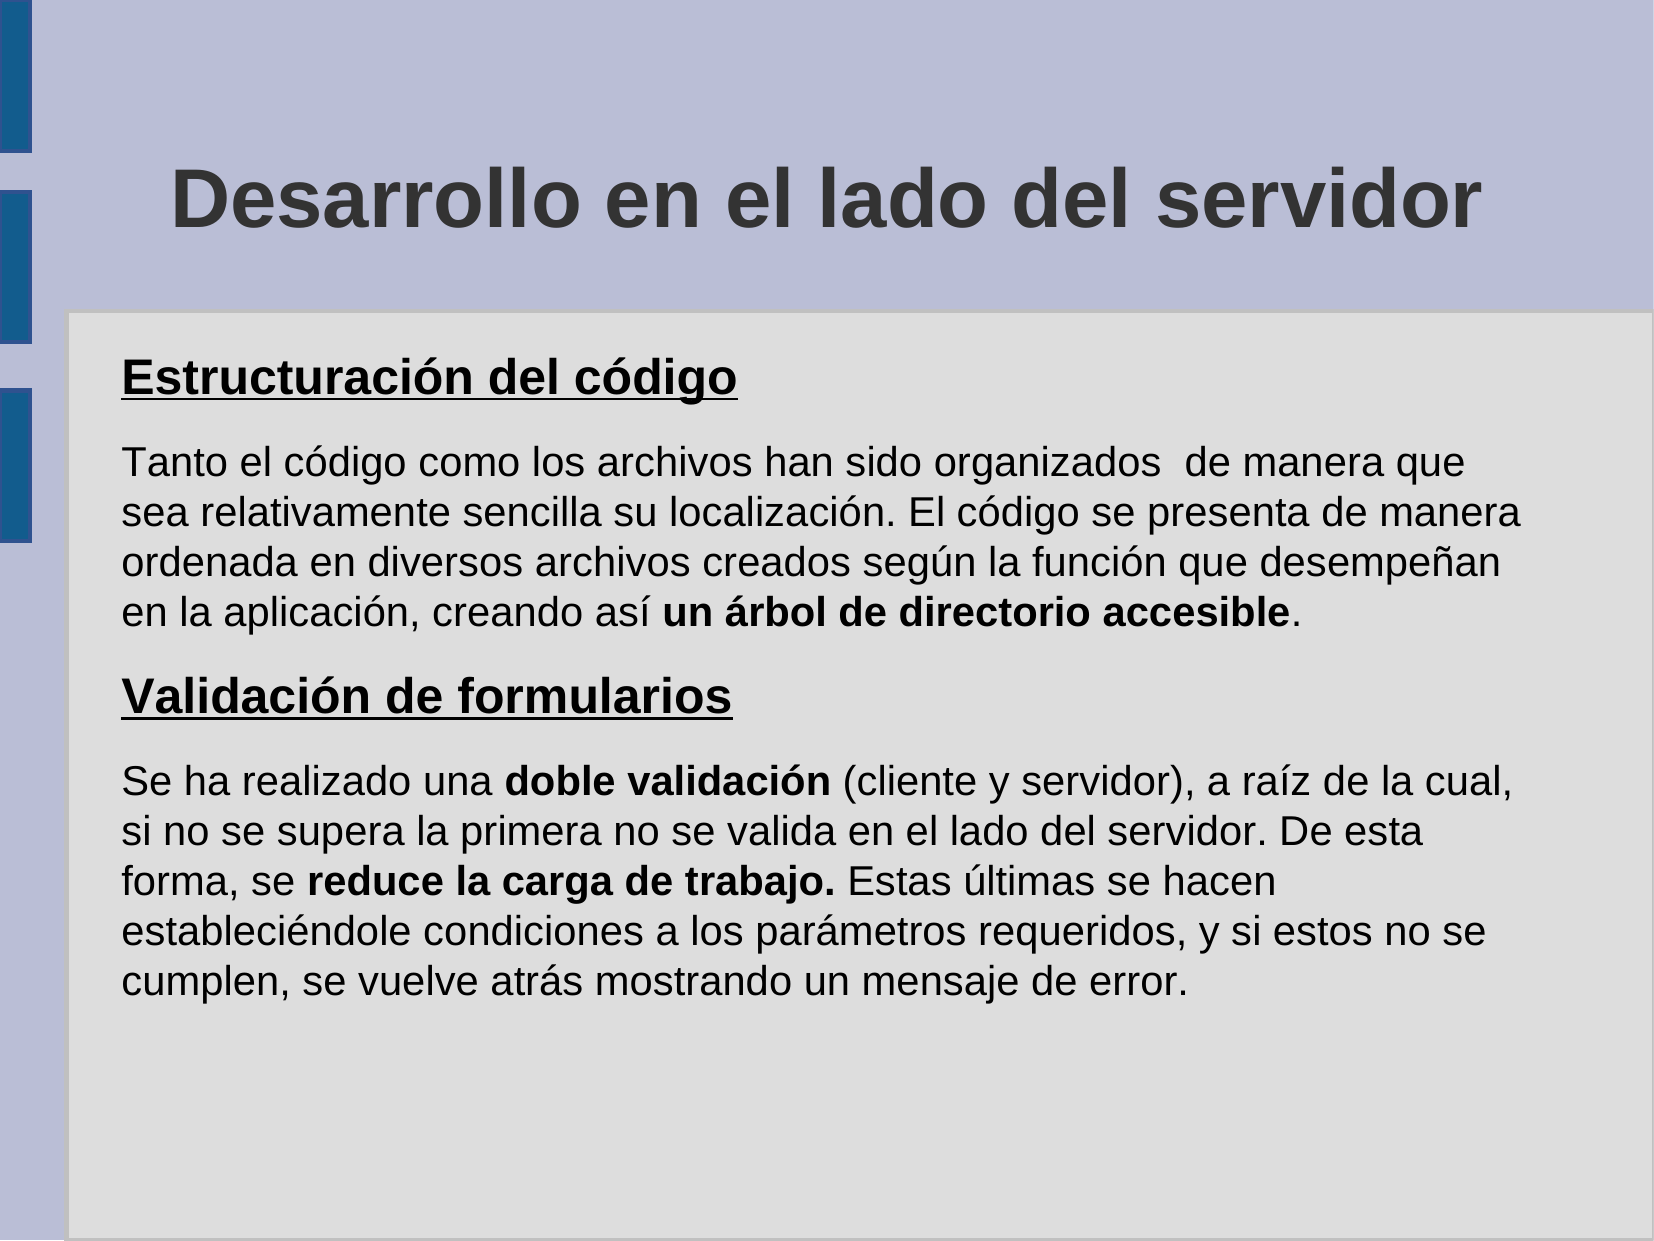

# Desarrollo en el lado del servidor
Estructuración del código
Tanto el código como los archivos han sido organizados de manera que sea relativamente sencilla su localización. El código se presenta de manera ordenada en diversos archivos creados según la función que desempeñan en la aplicación, creando así un árbol de directorio accesible.
Validación de formularios
Se ha realizado una doble validación (cliente y servidor), a raíz de la cual, si no se supera la primera no se valida en el lado del servidor. De esta forma, se reduce la carga de trabajo. Estas últimas se hacen estableciéndole condiciones a los parámetros requeridos, y si estos no se cumplen, se vuelve atrás mostrando un mensaje de error.